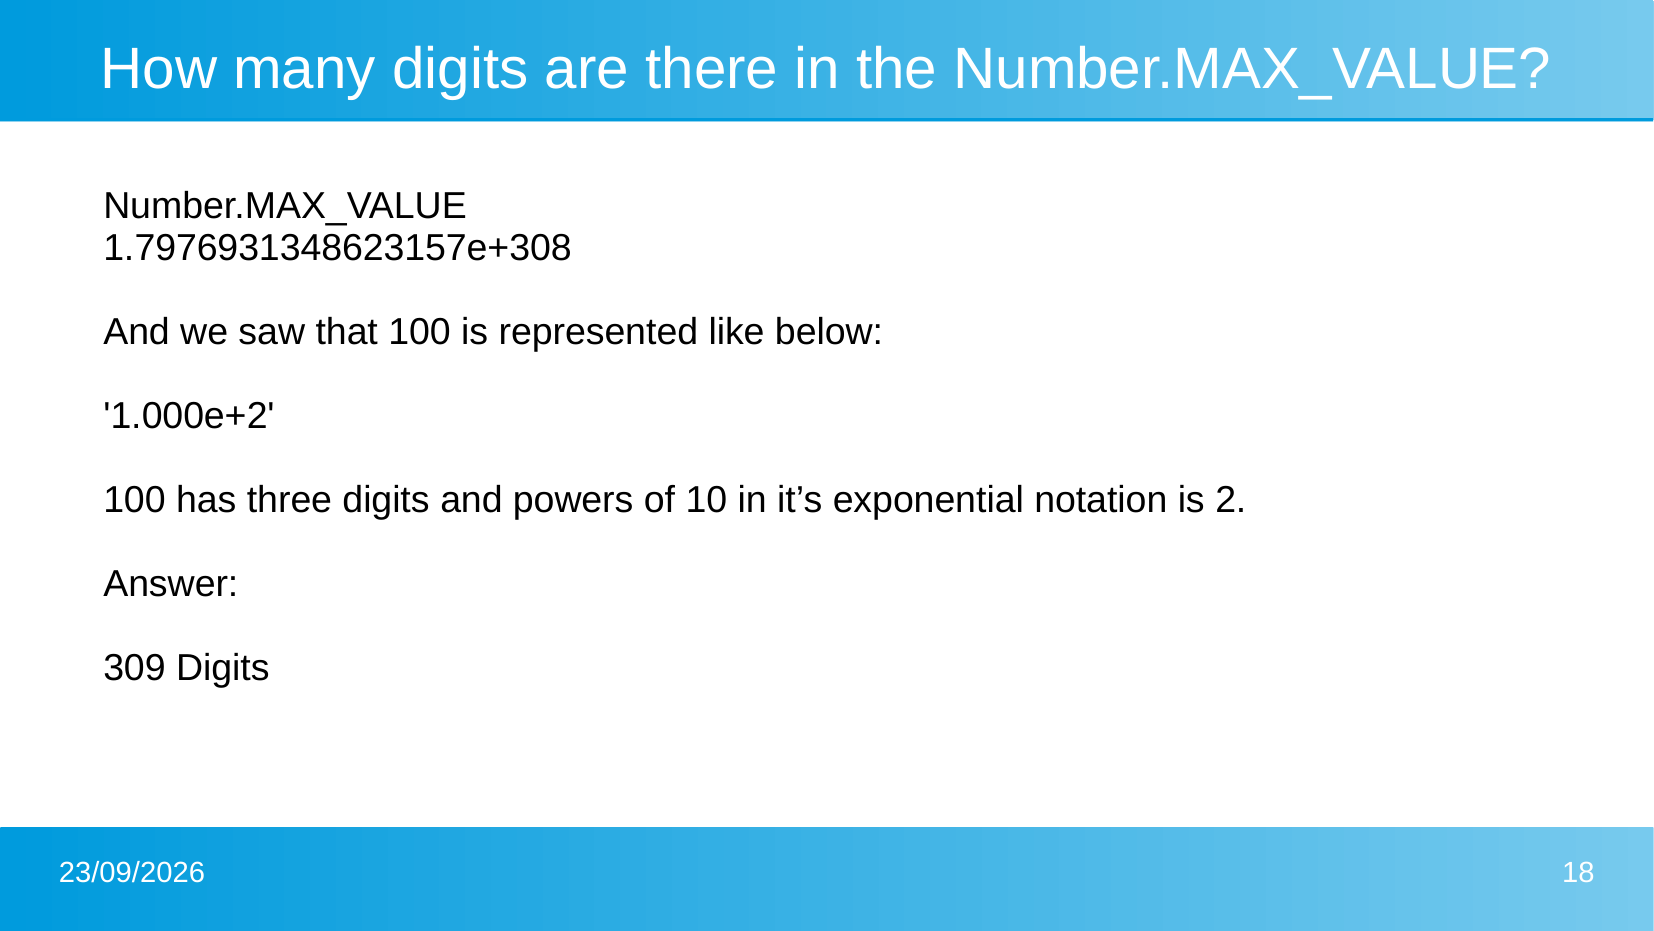

# How many digits are there in the Number.MAX_VALUE?
Number.MAX_VALUE
1.7976931348623157e+308
And we saw that 100 is represented like below:
'1.000e+2'
100 has three digits and powers of 10 in it’s exponential notation is 2.
Answer:
309 Digits
18